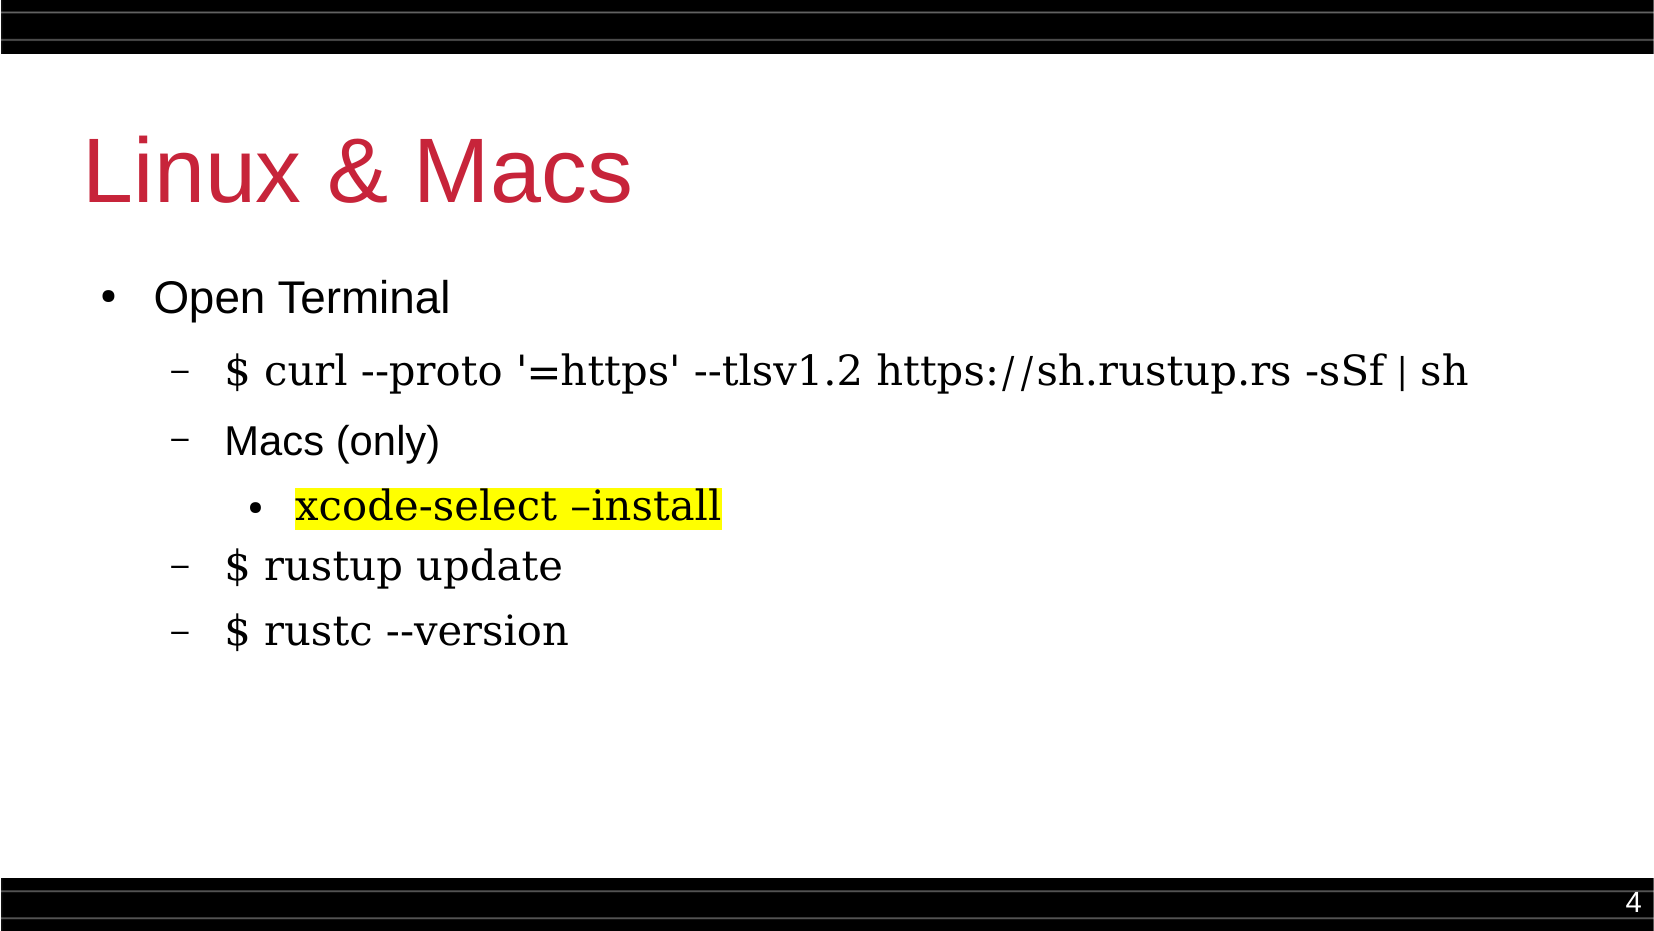

# Linux & Macs
Open Terminal
$ curl --proto '=https' --tlsv1.2 https://sh.rustup.rs -sSf | sh
Macs (only)
xcode-select –install
$ rustup update
$ rustc --version
$ rustc --version